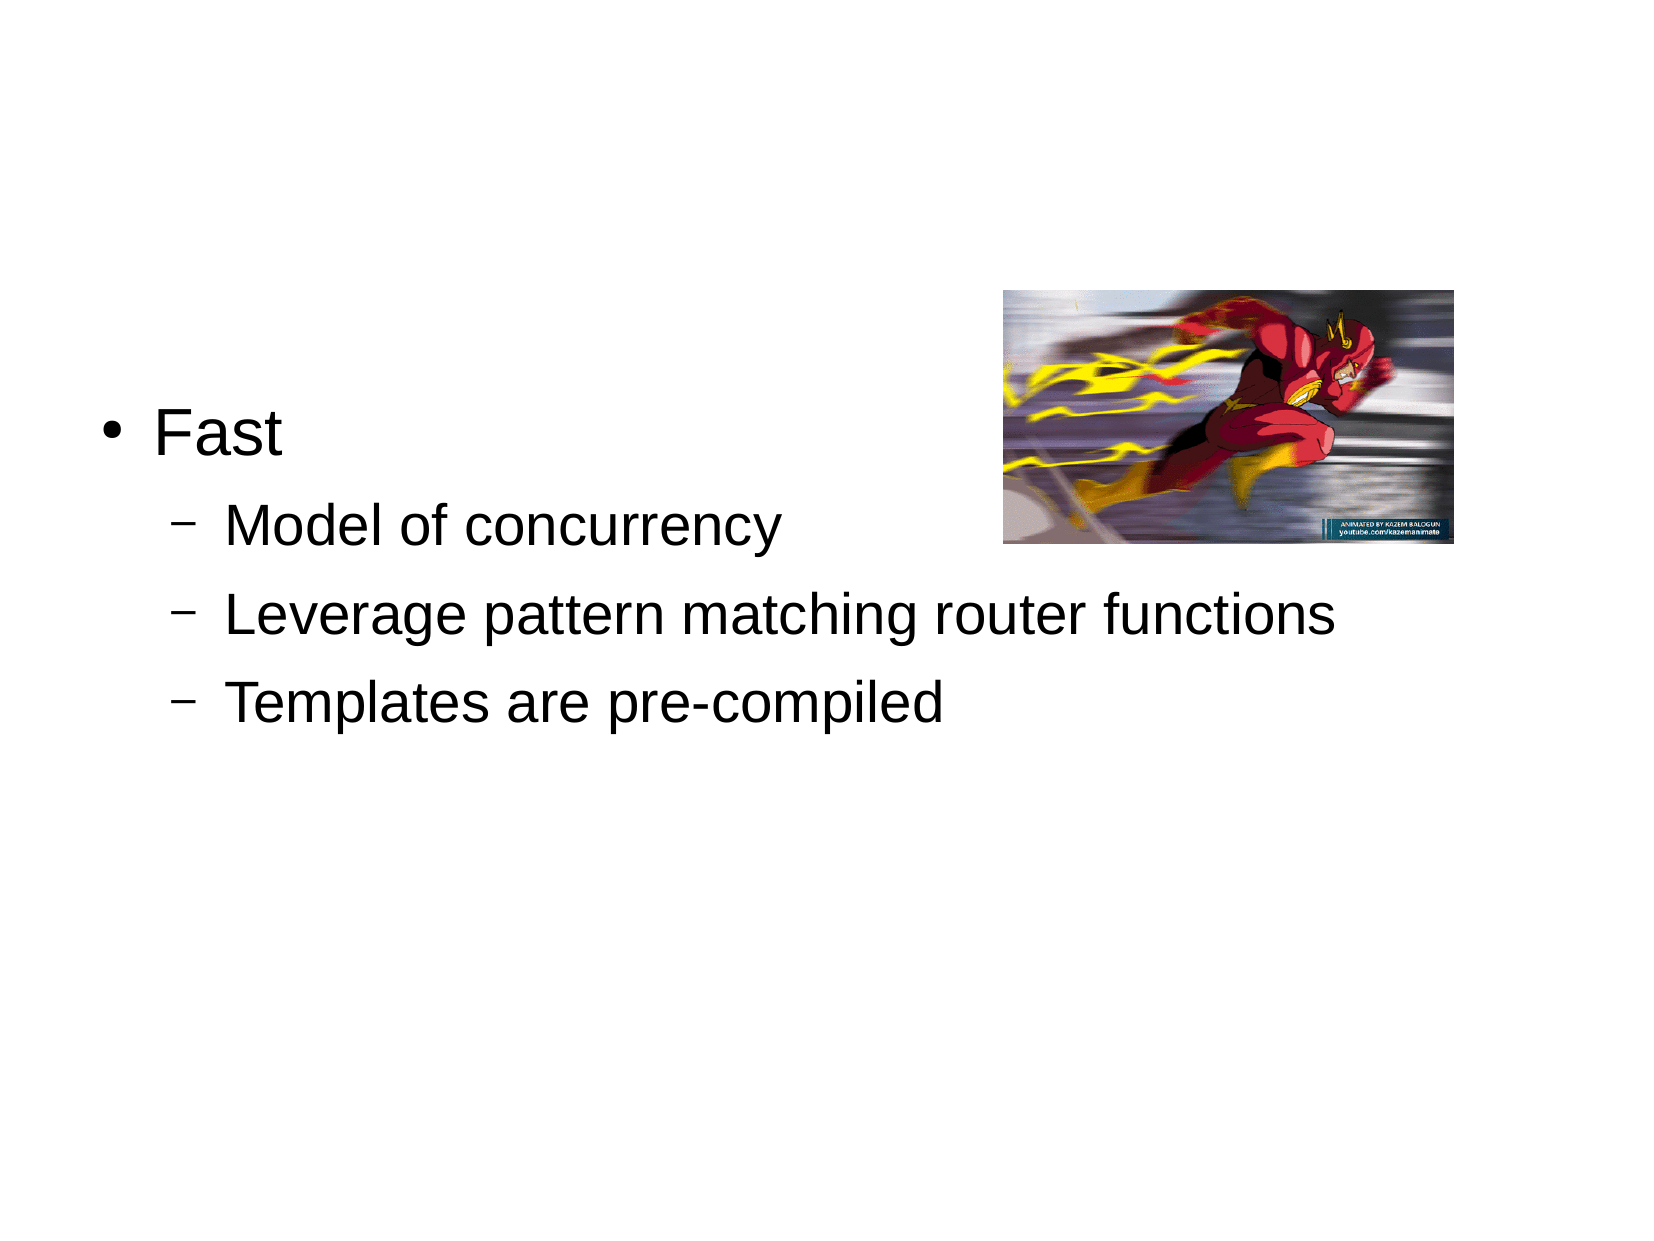

#
Fast
Model of concurrency
Leverage pattern matching router functions
Templates are pre-compiled